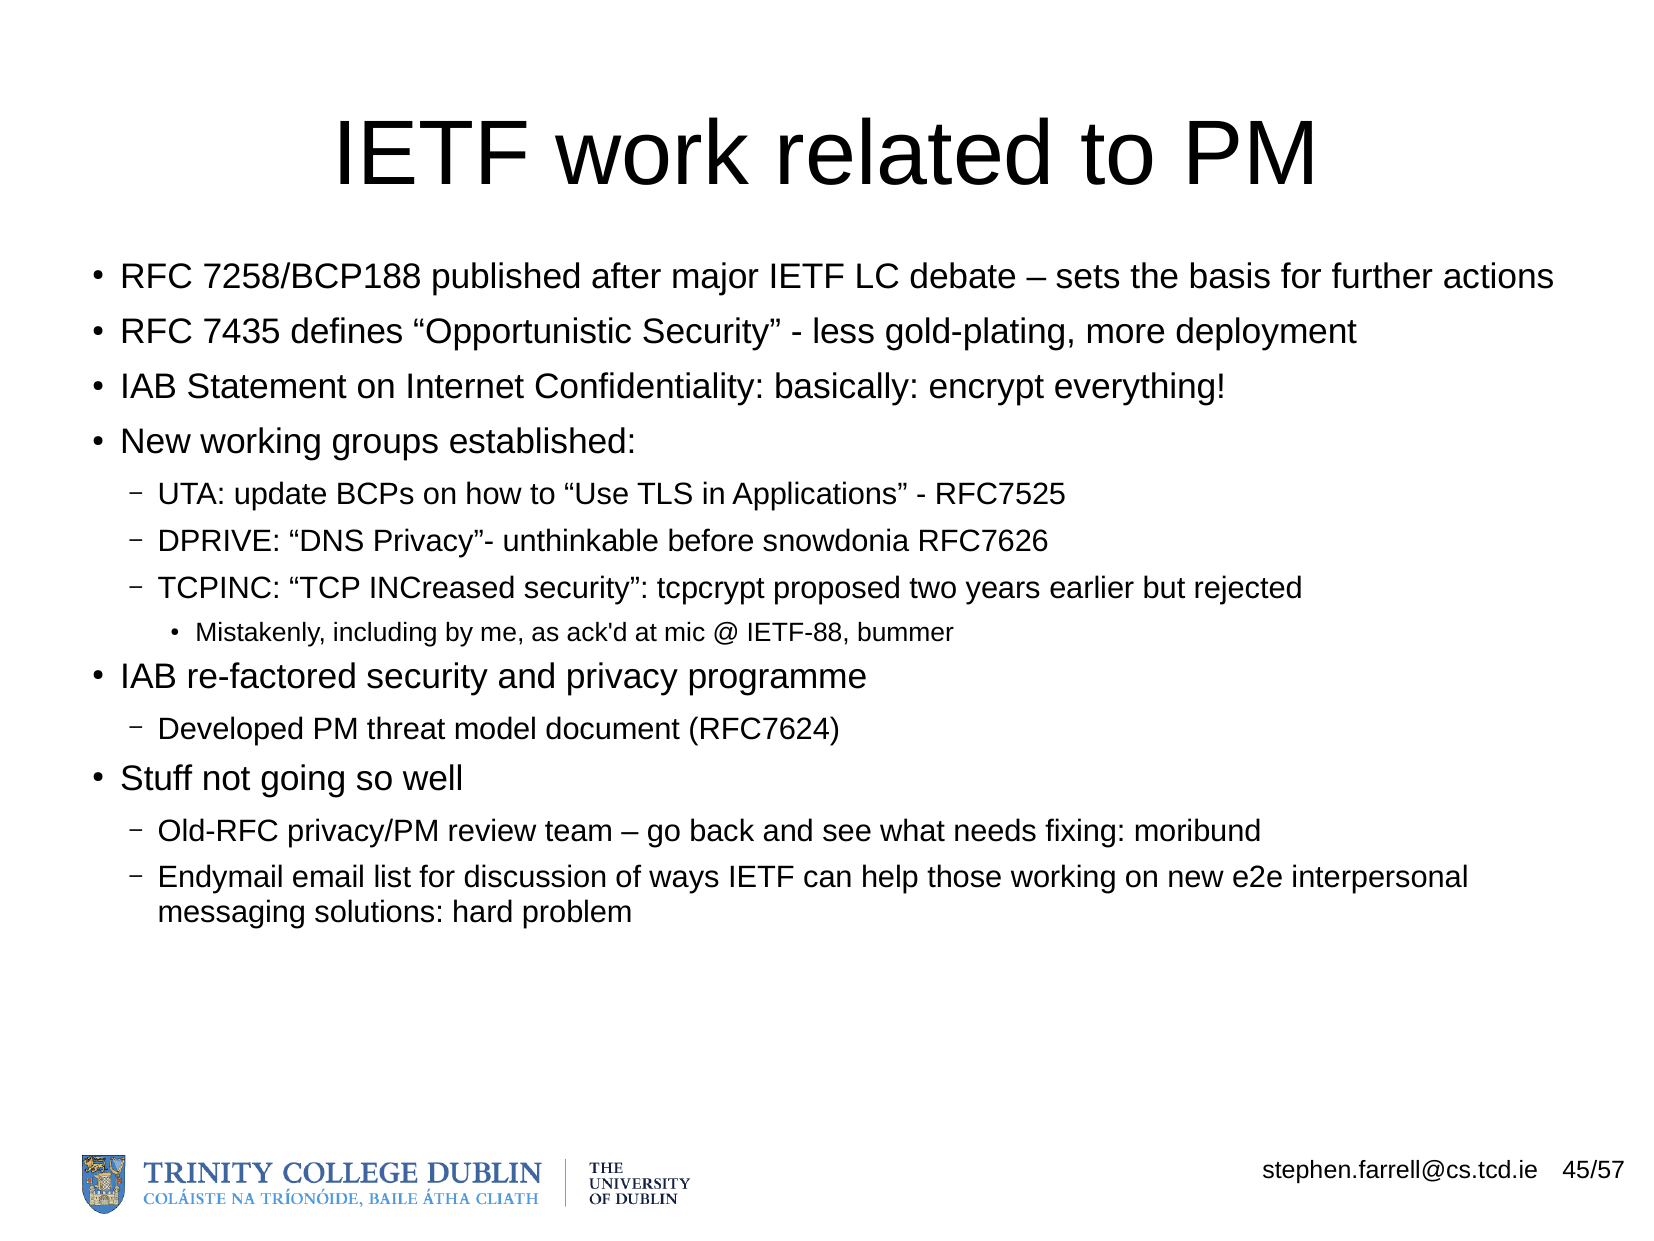

# IETF work related to PM
RFC 7258/BCP188 published after major IETF LC debate – sets the basis for further actions
RFC 7435 defines “Opportunistic Security” - less gold-plating, more deployment
IAB Statement on Internet Confidentiality: basically: encrypt everything!
New working groups established:
UTA: update BCPs on how to “Use TLS in Applications” - RFC7525
DPRIVE: “DNS Privacy”- unthinkable before snowdonia RFC7626
TCPINC: “TCP INCreased security”: tcpcrypt proposed two years earlier but rejected
Mistakenly, including by me, as ack'd at mic @ IETF-88, bummer
IAB re-factored security and privacy programme
Developed PM threat model document (RFC7624)
Stuff not going so well
Old-RFC privacy/PM review team – go back and see what needs fixing: moribund
Endymail email list for discussion of ways IETF can help those working on new e2e interpersonal messaging solutions: hard problem